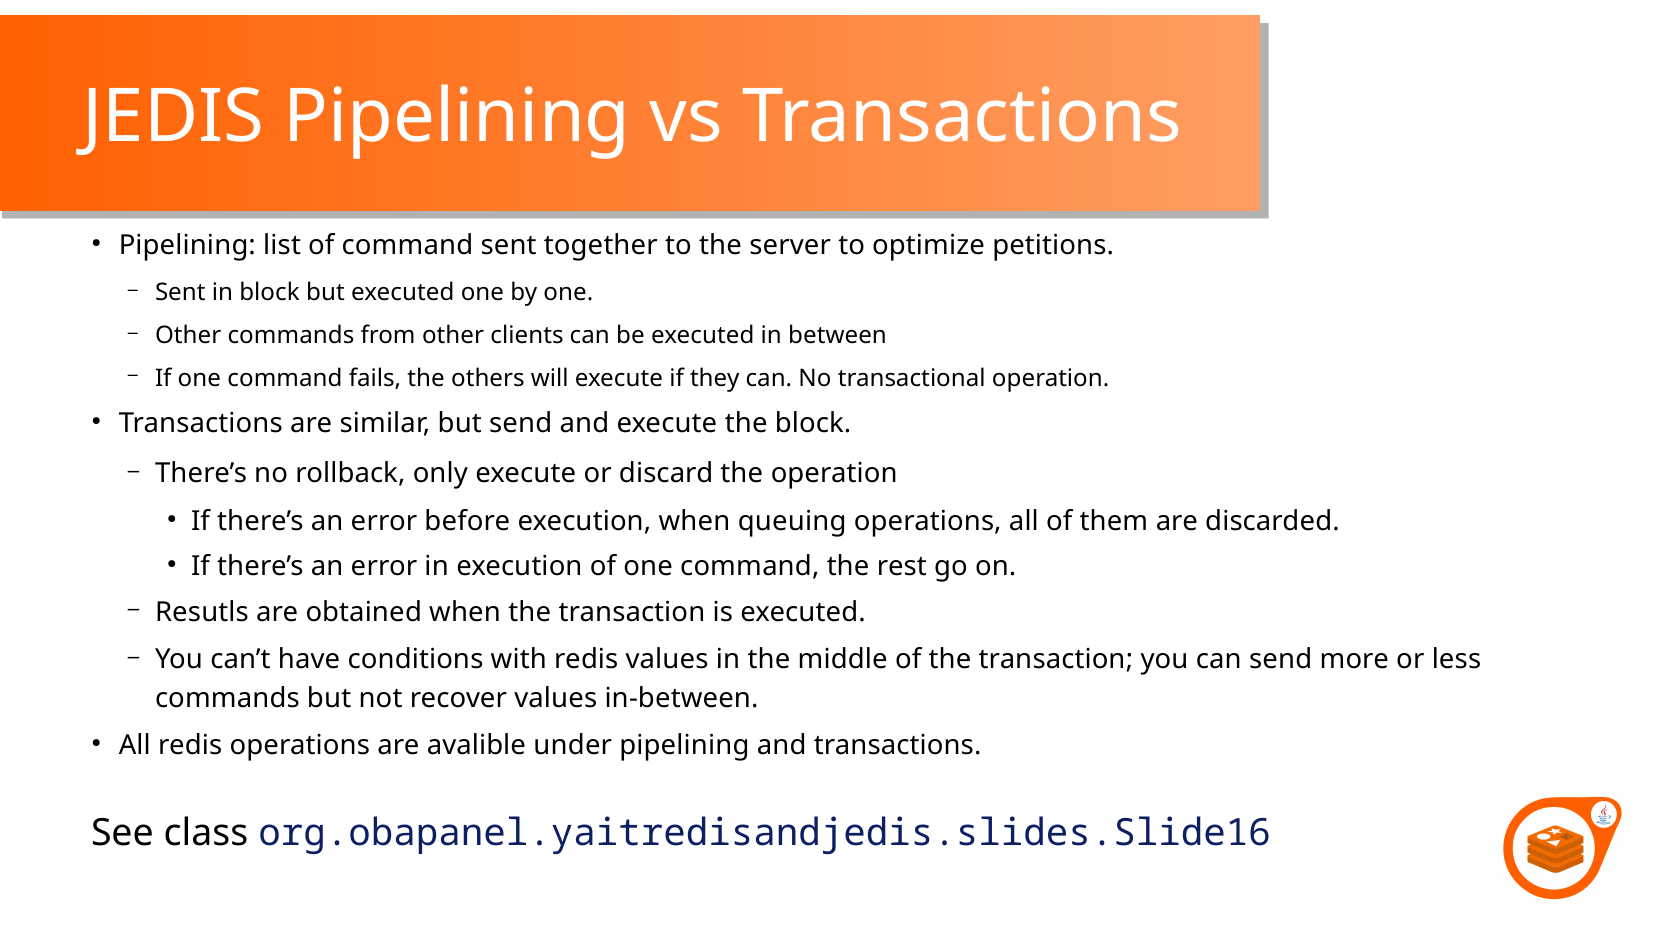

# JEDIS Pipelining vs Transactions
Pipelining: list of command sent together to the server to optimize petitions.
Sent in block but executed one by one.
Other commands from other clients can be executed in between
If one command fails, the others will execute if they can. No transactional operation.
Transactions are similar, but send and execute the block.
There’s no rollback, only execute or discard the operation
If there’s an error before execution, when queuing operations, all of them are discarded.
If there’s an error in execution of one command, the rest go on.
Resutls are obtained when the transaction is executed.
You can’t have conditions with redis values in the middle of the transaction; you can send more or less commands but not recover values in-between.
All redis operations are avalible under pipelining and transactions.
See class org.obapanel.yaitredisandjedis.slides.Slide16